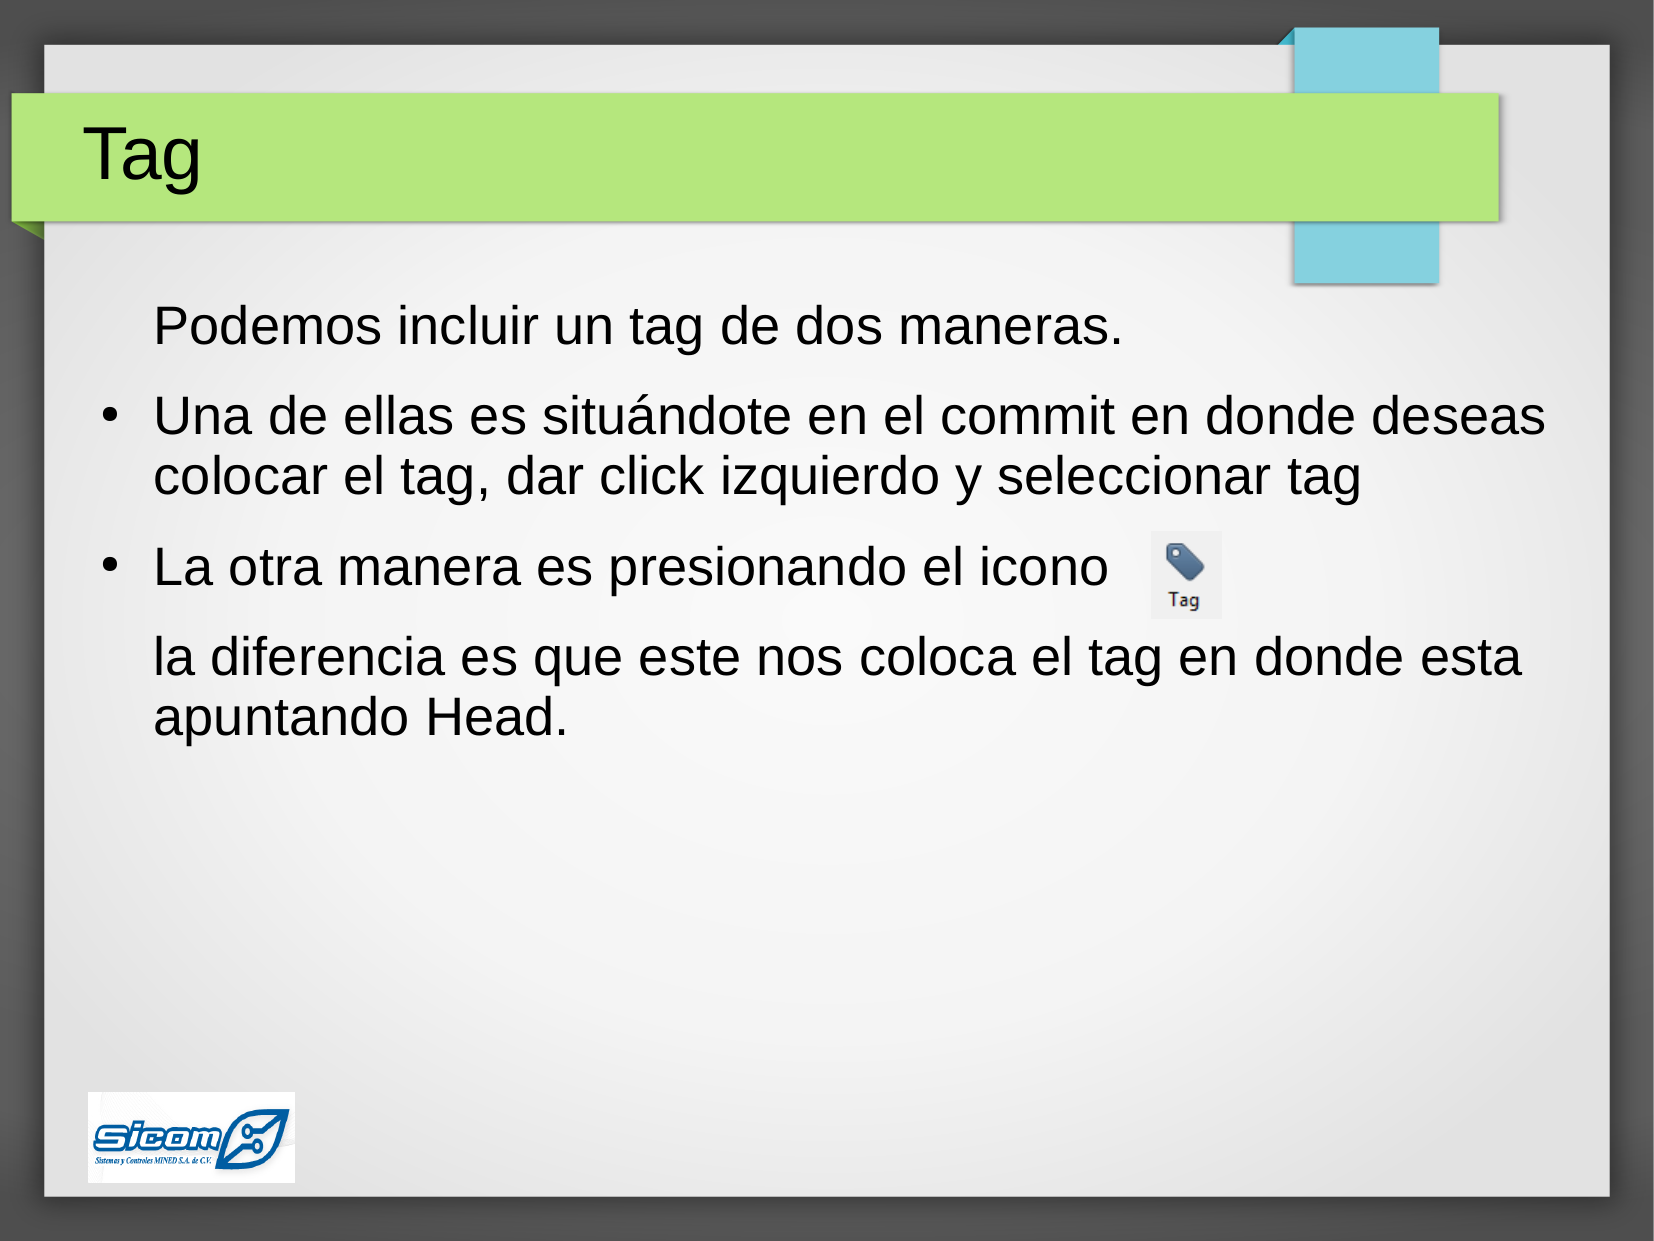

# Tag
Podemos incluir un tag de dos maneras.
Una de ellas es situándote en el commit en donde deseas colocar el tag, dar click izquierdo y seleccionar tag
La otra manera es presionando el icono
la diferencia es que este nos coloca el tag en donde esta apuntando Head.